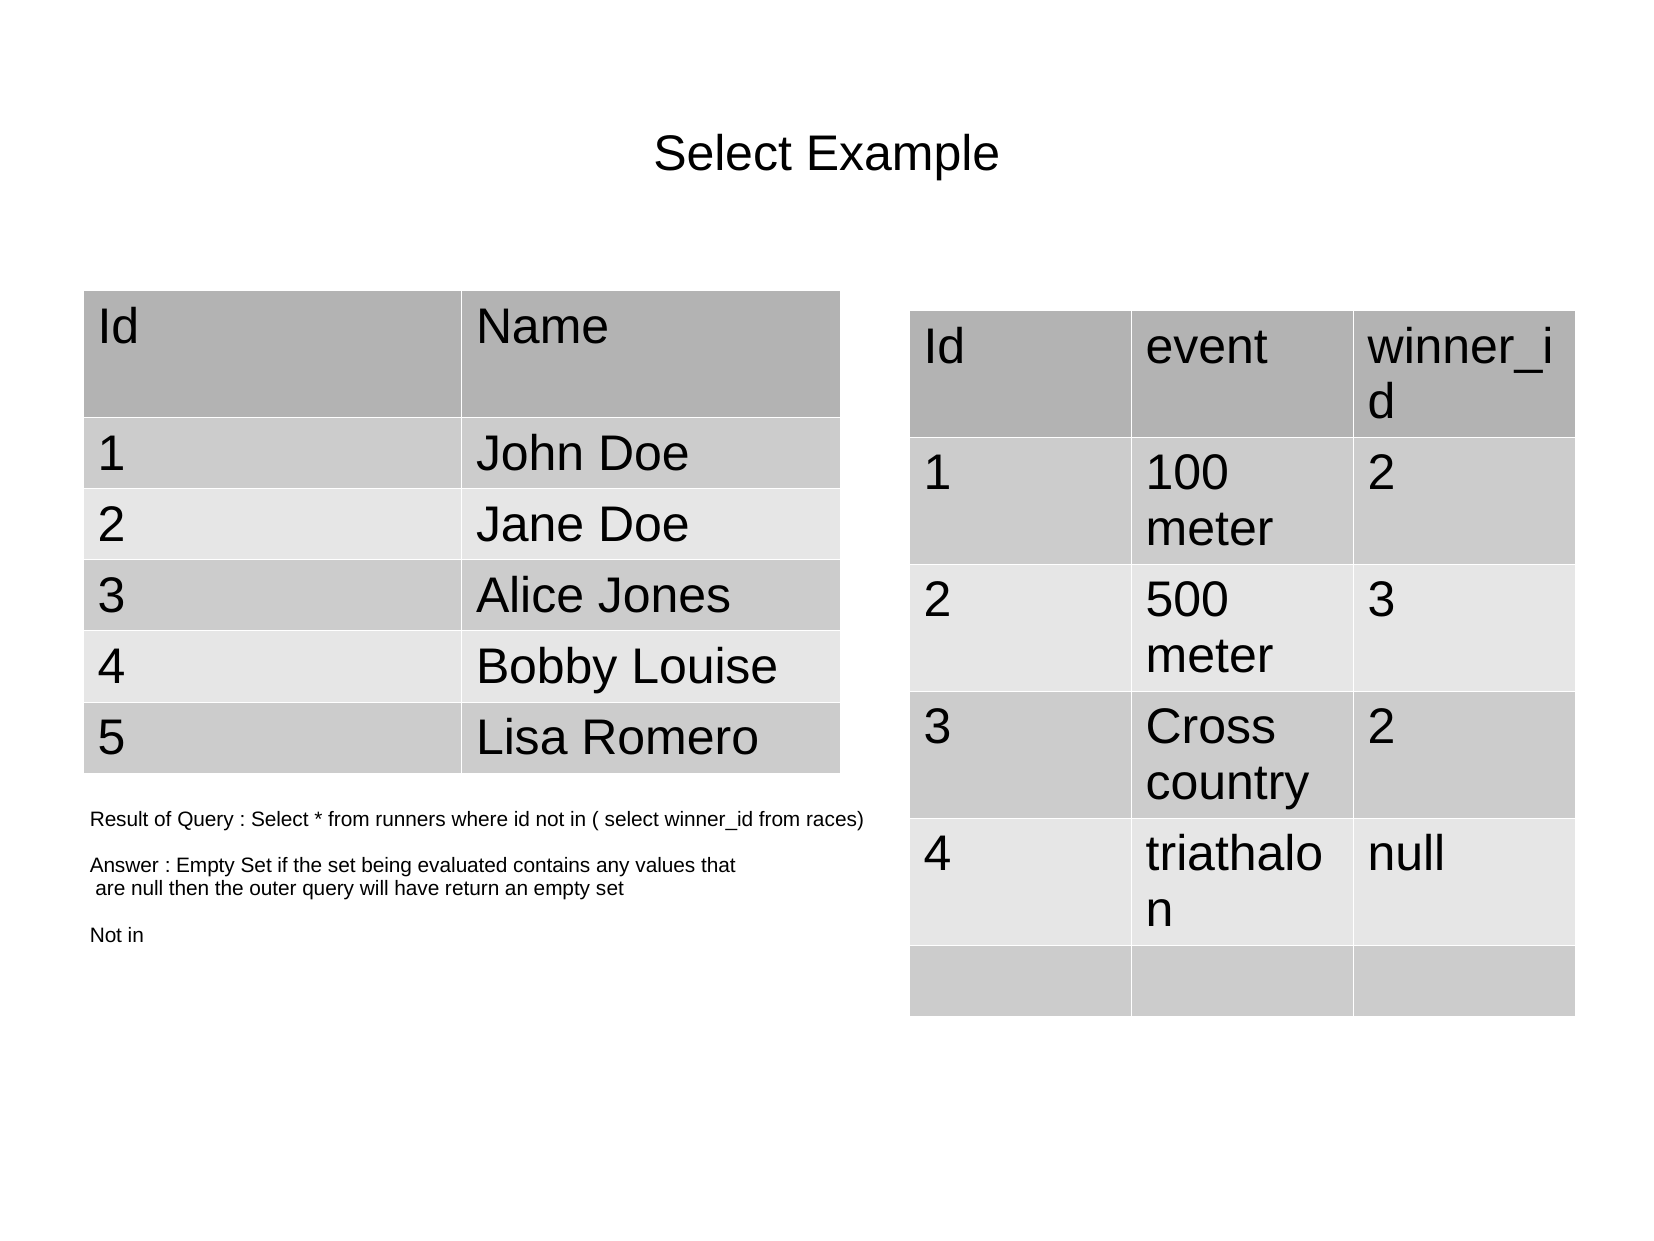

# Select Example
| Id | Name |
| --- | --- |
| 1 | John Doe |
| 2 | Jane Doe |
| 3 | Alice Jones |
| 4 | Bobby Louise |
| 5 | Lisa Romero |
| Id | event | winner\_id |
| --- | --- | --- |
| 1 | 100 meter | 2 |
| 2 | 500 meter | 3 |
| 3 | Cross country | 2 |
| 4 | triathalon | null |
| | | |
Result of Query : Select * from runners where id not in ( select winner_id from races)
Answer : Empty Set if the set being evaluated contains any values that
 are null then the outer query will have return an empty set
Not in